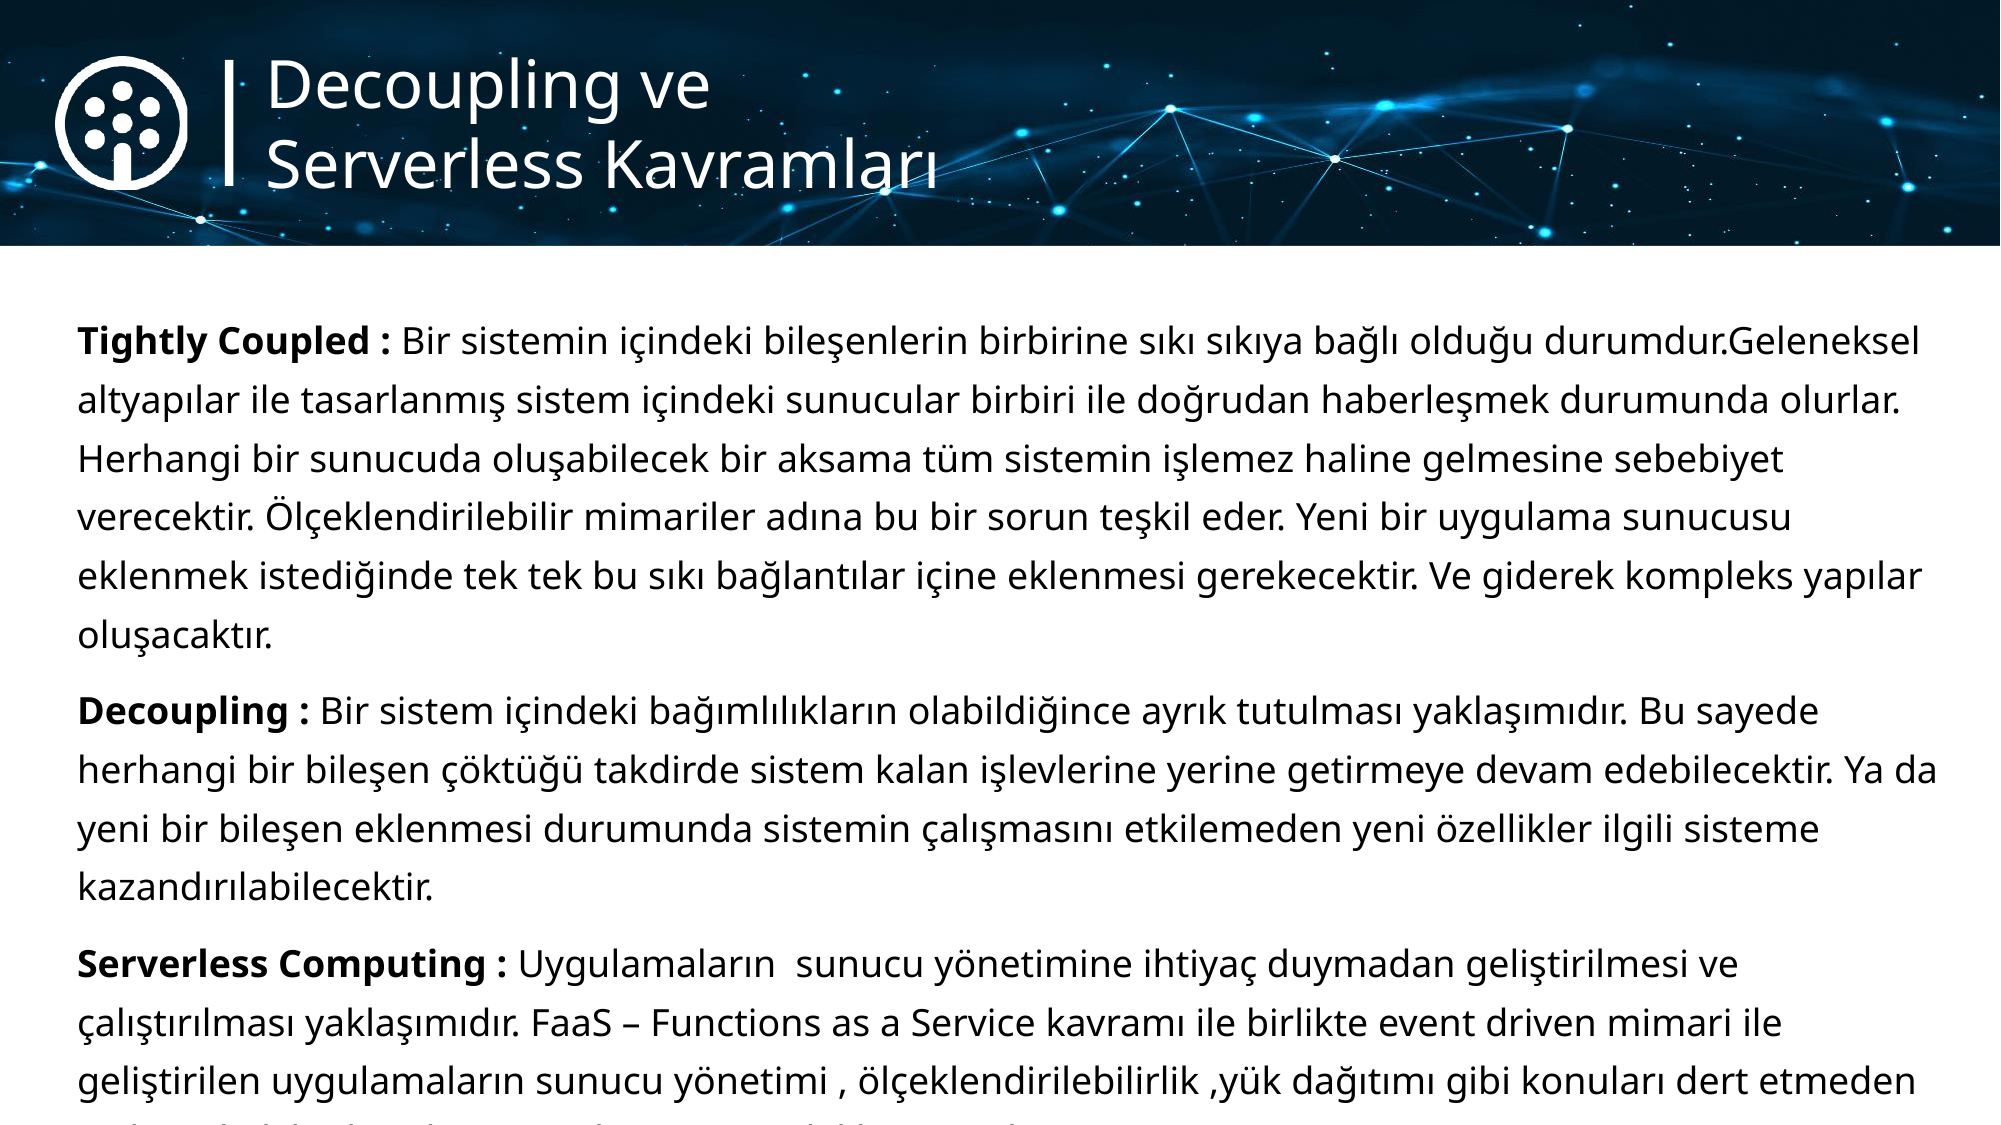

Decoupling ve
Serverless Kavramları
Tightly Coupled : Bir sistemin içindeki bileşenlerin birbirine sıkı sıkıya bağlı olduğu durumdur.Geleneksel altyapılar ile tasarlanmış sistem içindeki sunucular birbiri ile doğrudan haberleşmek durumunda olurlar. Herhangi bir sunucuda oluşabilecek bir aksama tüm sistemin işlemez haline gelmesine sebebiyet verecektir. Ölçeklendirilebilir mimariler adına bu bir sorun teşkil eder. Yeni bir uygulama sunucusu eklenmek istediğinde tek tek bu sıkı bağlantılar içine eklenmesi gerekecektir. Ve giderek kompleks yapılar oluşacaktır.
Decoupling : Bir sistem içindeki bağımlılıkların olabildiğince ayrık tutulması yaklaşımıdır. Bu sayede herhangi bir bileşen çöktüğü takdirde sistem kalan işlevlerine yerine getirmeye devam edebilecektir. Ya da yeni bir bileşen eklenmesi durumunda sistemin çalışmasını etkilemeden yeni özellikler ilgili sisteme kazandırılabilecektir.
Serverless Computing : Uygulamaların sunucu yönetimine ihtiyaç duymadan geliştirilmesi ve çalıştırılması yaklaşımıdır. FaaS – Functions as a Service kavramı ile birlikte event driven mimari ile geliştirilen uygulamaların sunucu yönetimi , ölçeklendirilebilirlik ,yük dağıtımı gibi konuları dert etmeden sadece ilgili kodun düzgün çalışmasına odaklanmasıdır.